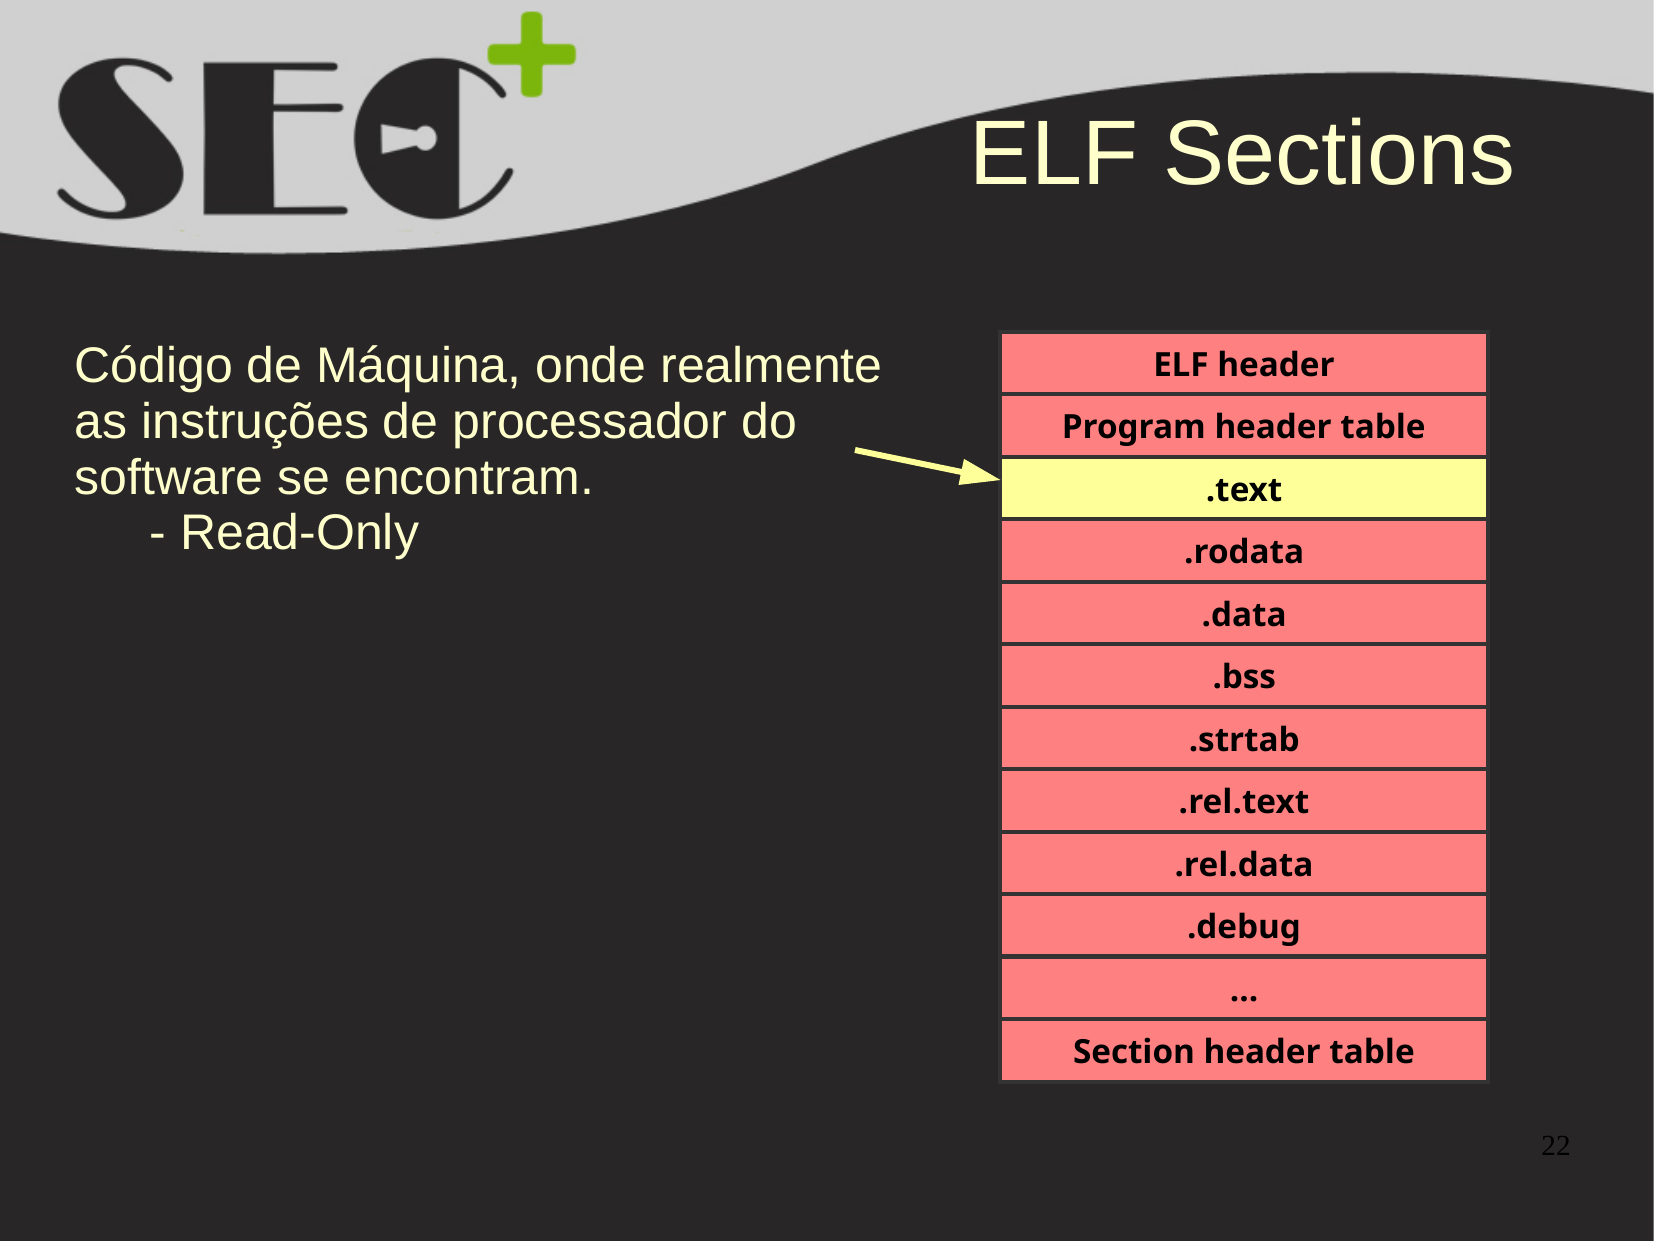

# ELF Sections
Código de Máquina, onde realmente as instruções de processador do software se encontram.
	- Read-Only
ELF header
Program header table
.text
.rodata
.data
.bss
.strtab
.rel.text
.rel.data
.debug
…
Section header table
22